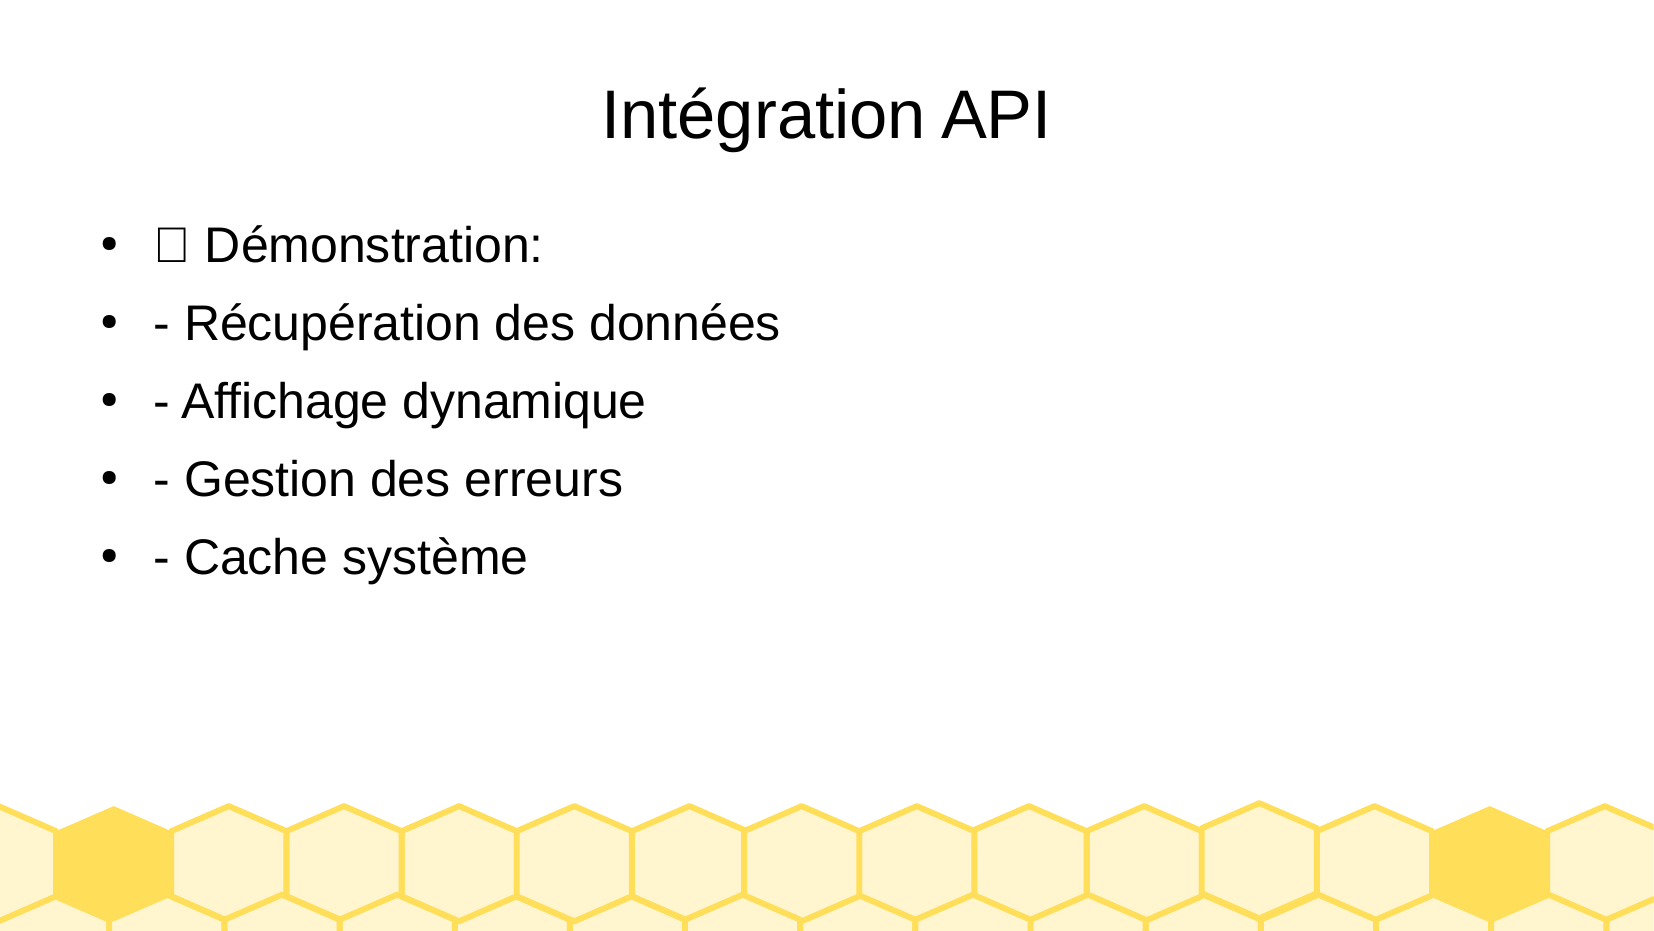

# Intégration API
🔄 Démonstration:
- Récupération des données
- Affichage dynamique
- Gestion des erreurs
- Cache système